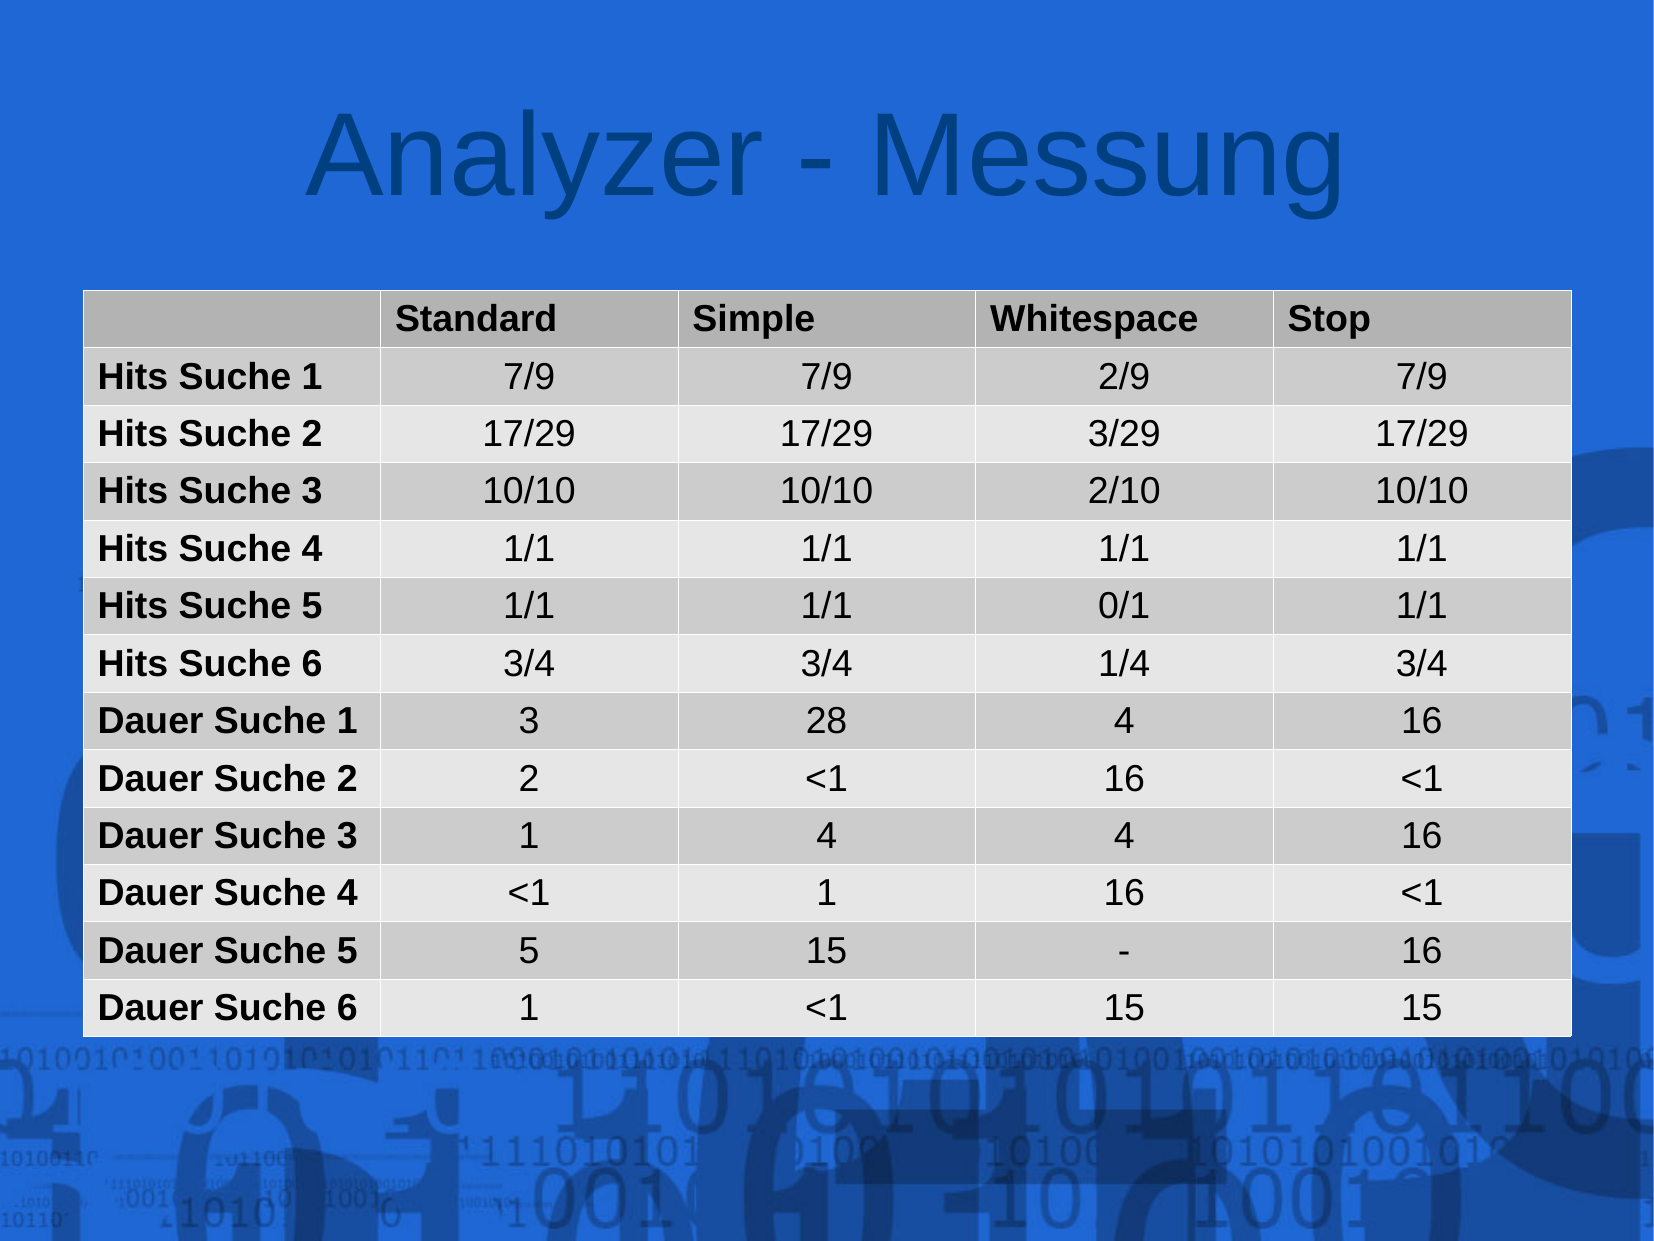

# Analyzer - Messung
| | Standard | Simple | Whitespace | Stop |
| --- | --- | --- | --- | --- |
| Hits Suche 1 | 7/9 | 7/9 | 2/9 | 7/9 |
| Hits Suche 2 | 17/29 | 17/29 | 3/29 | 17/29 |
| Hits Suche 3 | 10/10 | 10/10 | 2/10 | 10/10 |
| Hits Suche 4 | 1/1 | 1/1 | 1/1 | 1/1 |
| Hits Suche 5 | 1/1 | 1/1 | 0/1 | 1/1 |
| Hits Suche 6 | 3/4 | 3/4 | 1/4 | 3/4 |
| Dauer Suche 1 | 3 | 28 | 4 | 16 |
| Dauer Suche 2 | 2 | <1 | 16 | <1 |
| Dauer Suche 3 | 1 | 4 | 4 | 16 |
| Dauer Suche 4 | <1 | 1 | 16 | <1 |
| Dauer Suche 5 | 5 | 15 | - | 16 |
| Dauer Suche 6 | 1 | <1 | 15 | 15 |